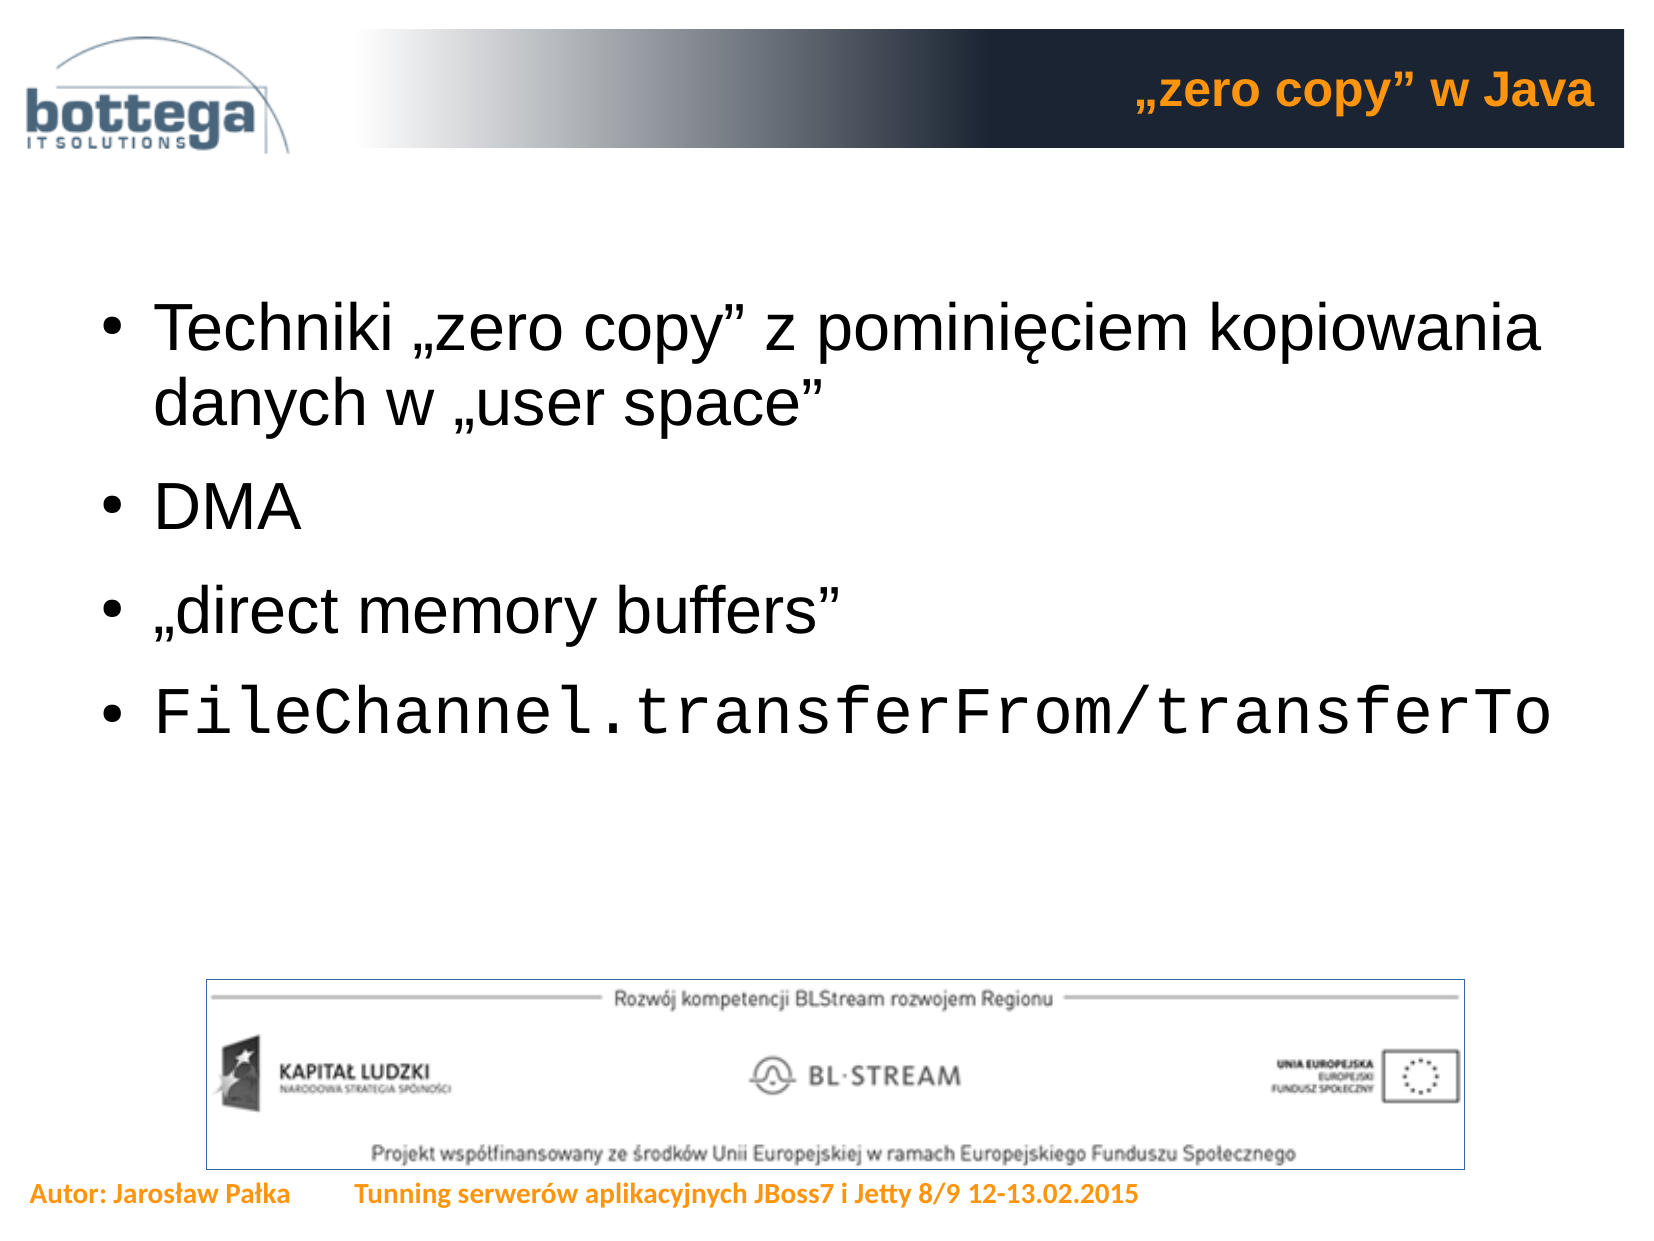

# „zero copy” w Java
Techniki „zero copy” z pominięciem kopiowania danych w „user space”
DMA
„direct memory buffers”
FileChannel.transferFrom/transferTo